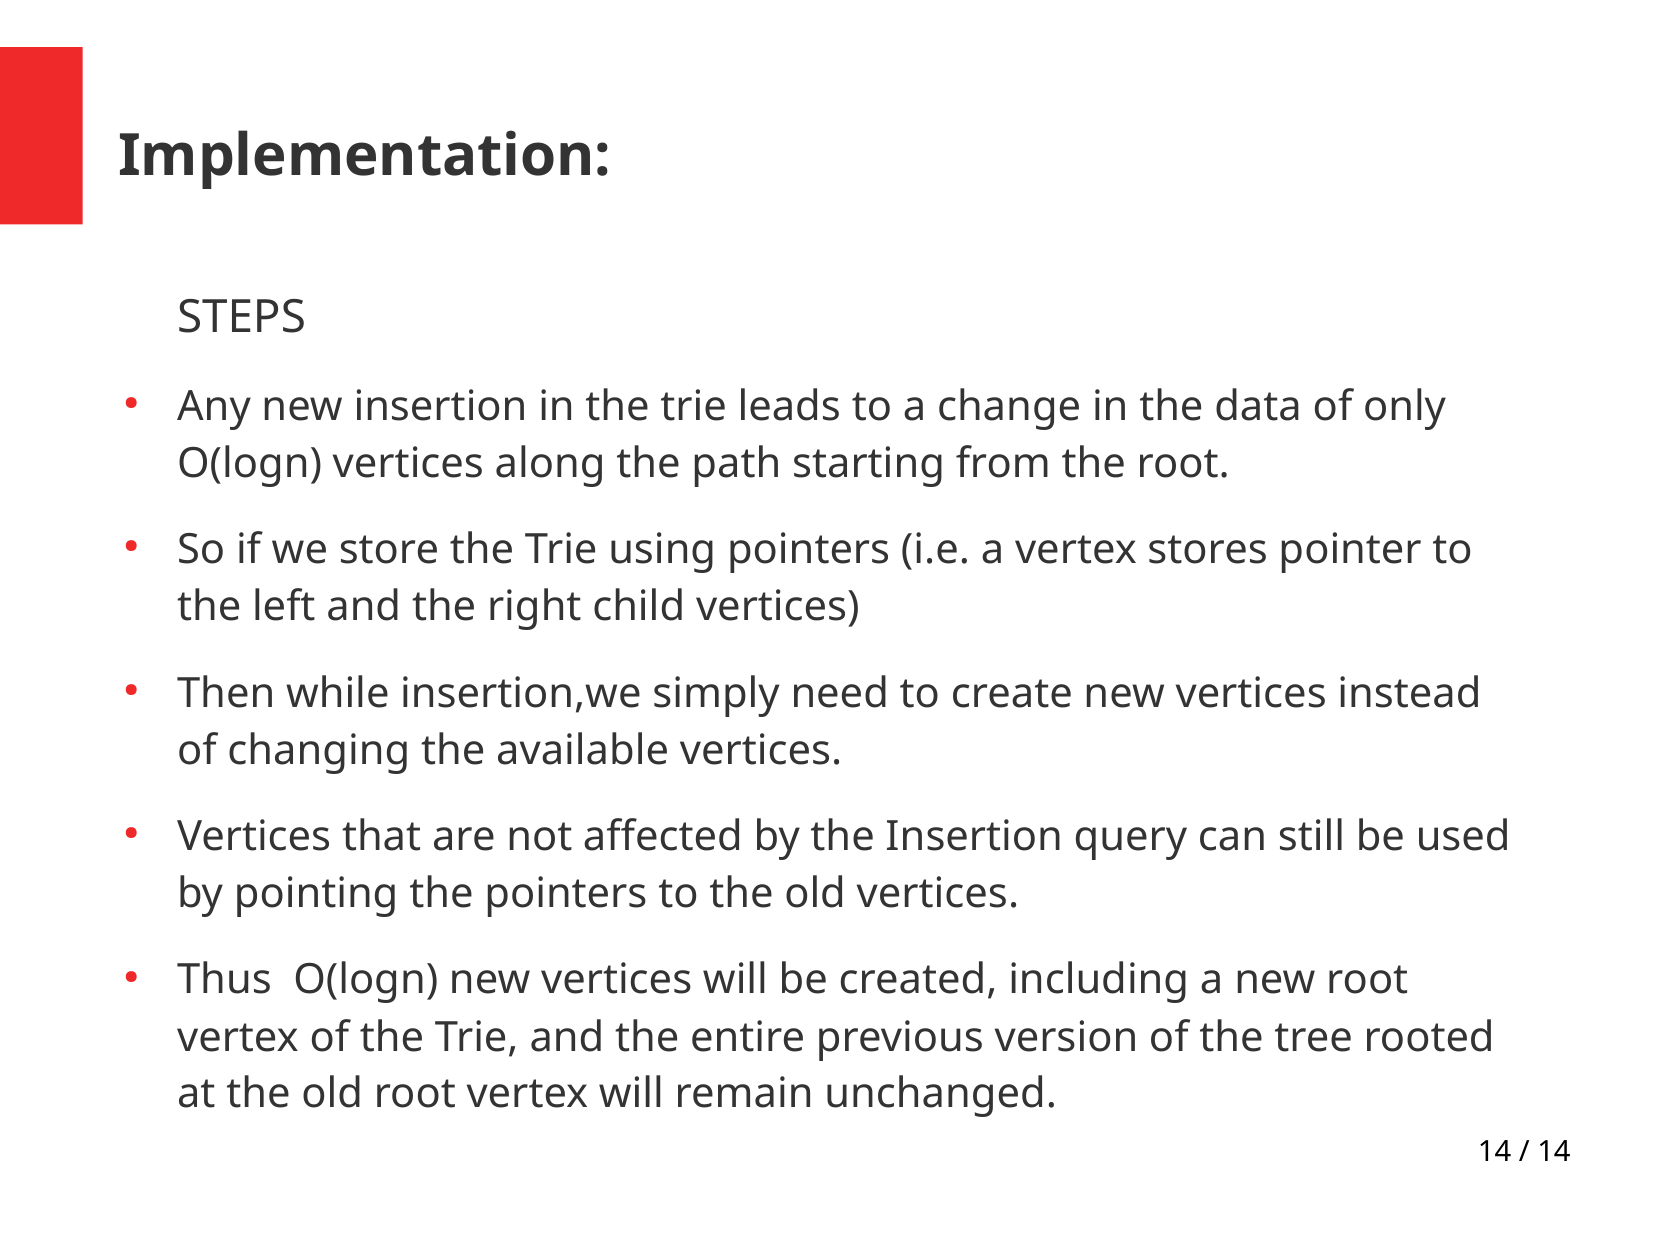

# Implementation:
STEPS
Any new insertion in the trie leads to a change in the data of only O(logn) vertices along the path starting from the root.
So if we store the Trie using pointers (i.e. a vertex stores pointer to the left and the right child vertices)
Then while insertion,we simply need to create new vertices instead of changing the available vertices.
Vertices that are not affected by the Insertion query can still be used by pointing the pointers to the old vertices.
Thus O(logn) new vertices will be created, including a new root vertex of the Trie, and the entire previous version of the tree rooted at the old root vertex will remain unchanged.
14